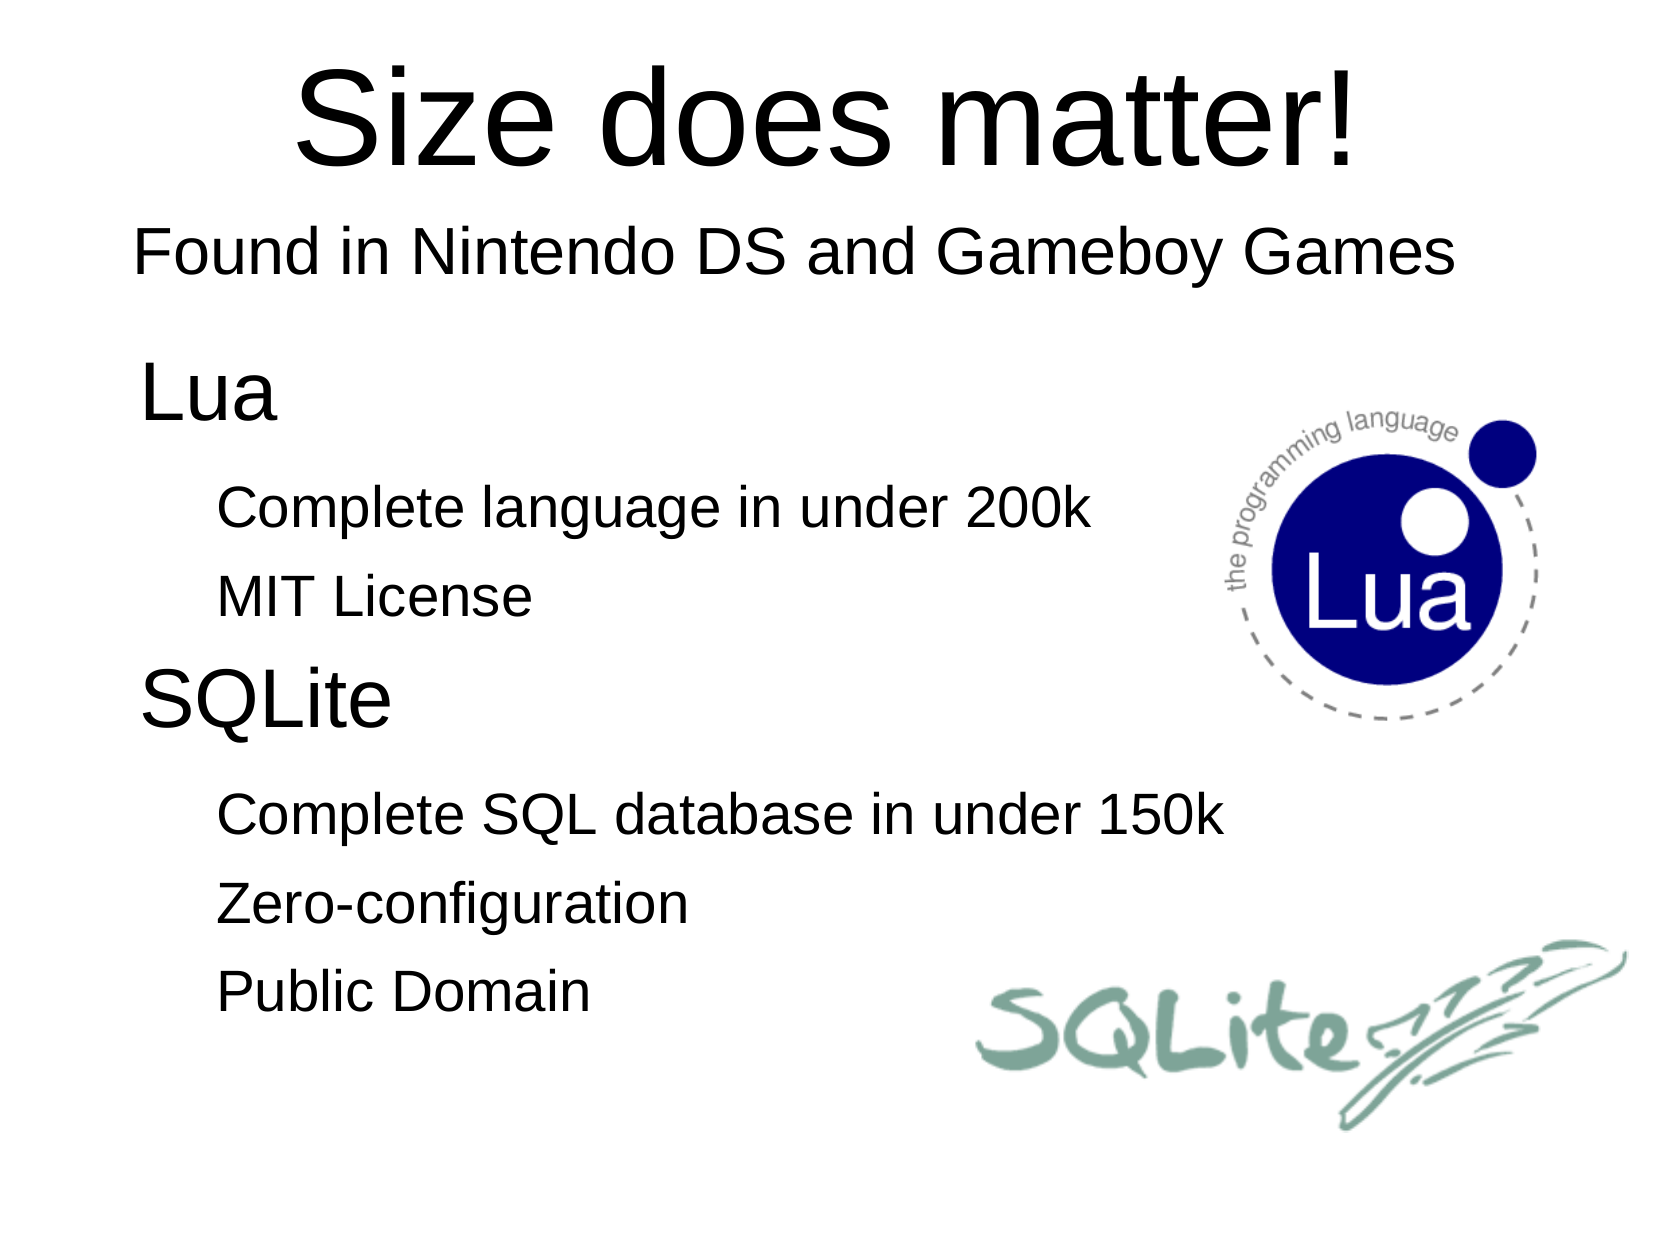

# Size does matter!
Found in Nintendo DS and Gameboy Games
Lua
Complete language in under 200k
MIT License
SQLite
Complete SQL database in under 150k
Zero-configuration
Public Domain